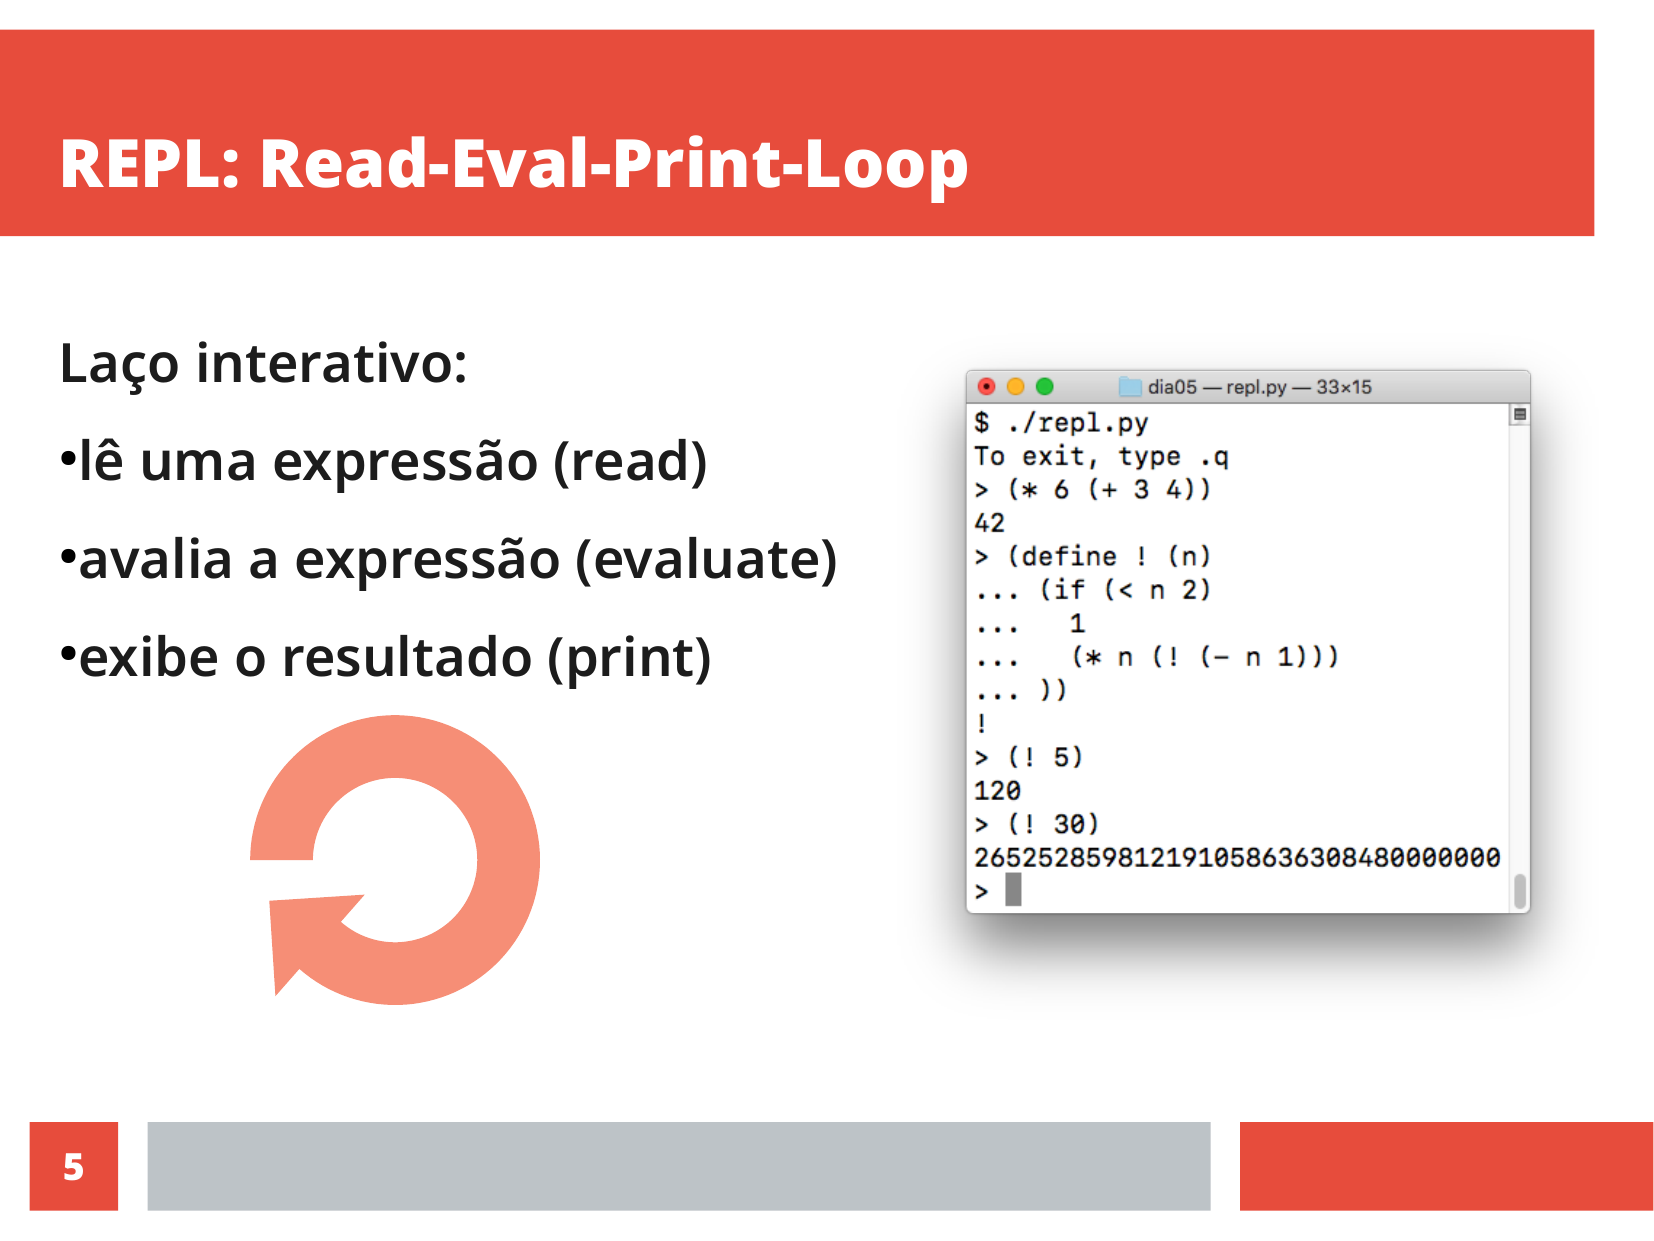

# REPL: Read-Eval-Print-Loop
Laço interativo:
lê uma expressão (read)
avalia a expressão (evaluate)
exibe o resultado (print)
5